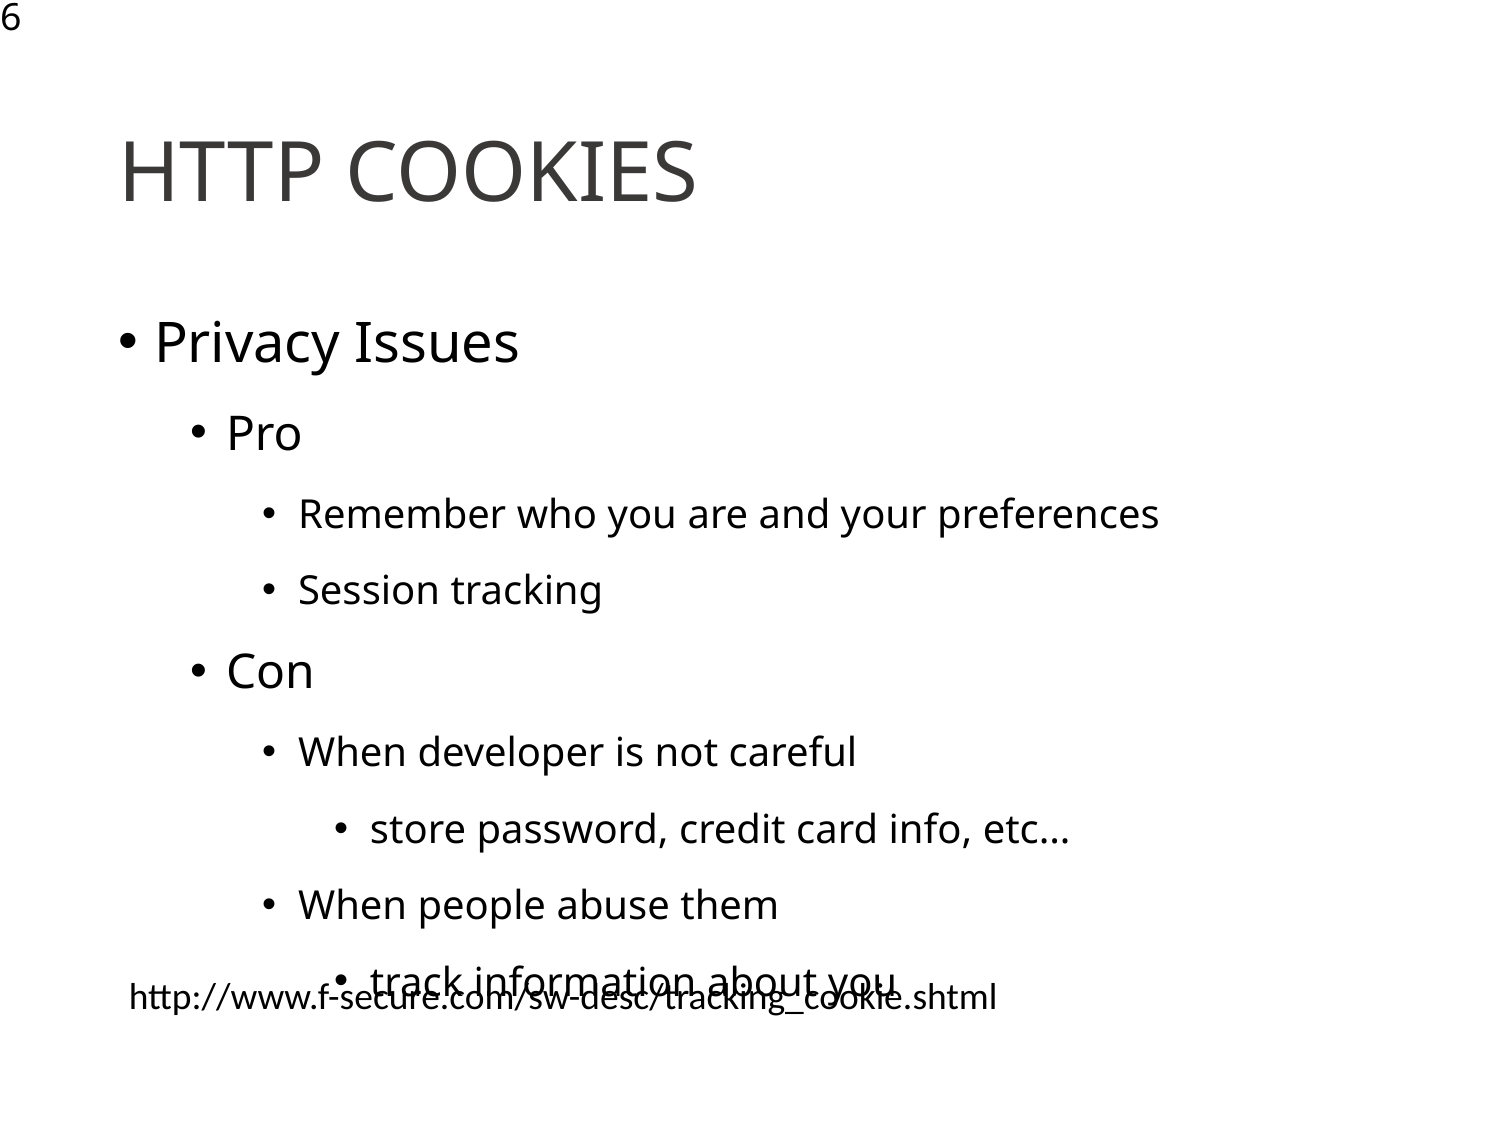

# HTTP COOKIES
Privacy Issues
Pro
Remember who you are and your preferences
Session tracking
Con
When developer is not careful
store password, credit card info, etc…
When people abuse them
track information about you
http://www.f-secure.com/sw-desc/tracking_cookie.shtml